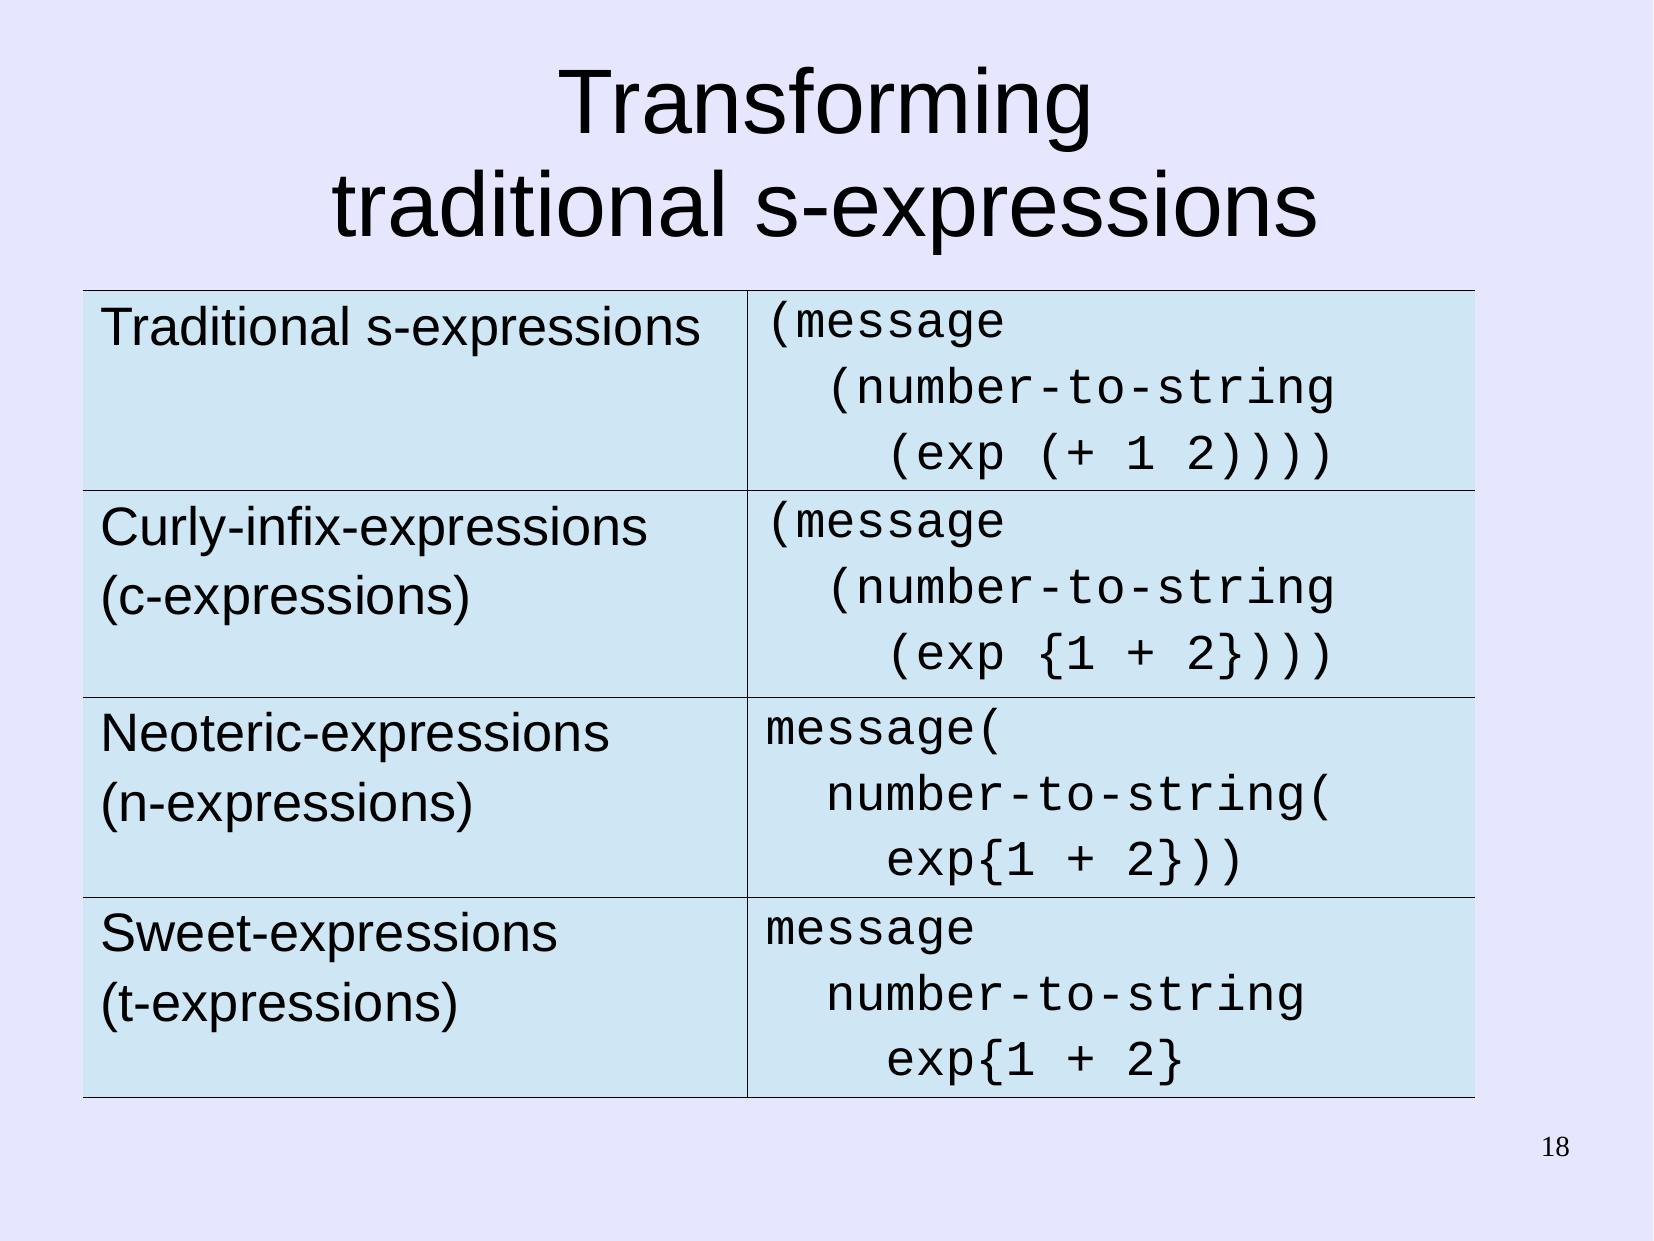

# Transforming traditional s-expressions
| Traditional s-expressions | (message (number-to-string (exp (+ 1 2)))) |
| --- | --- |
| Curly-infix-expressions (c-expressions) | (message (number-to-string (exp {1 + 2}))) |
| Neoteric-expressions (n-expressions) | message( number-to-string( exp{1 + 2})) |
| Sweet-expressions (t-expressions) | message number-to-string exp{1 + 2} |
18